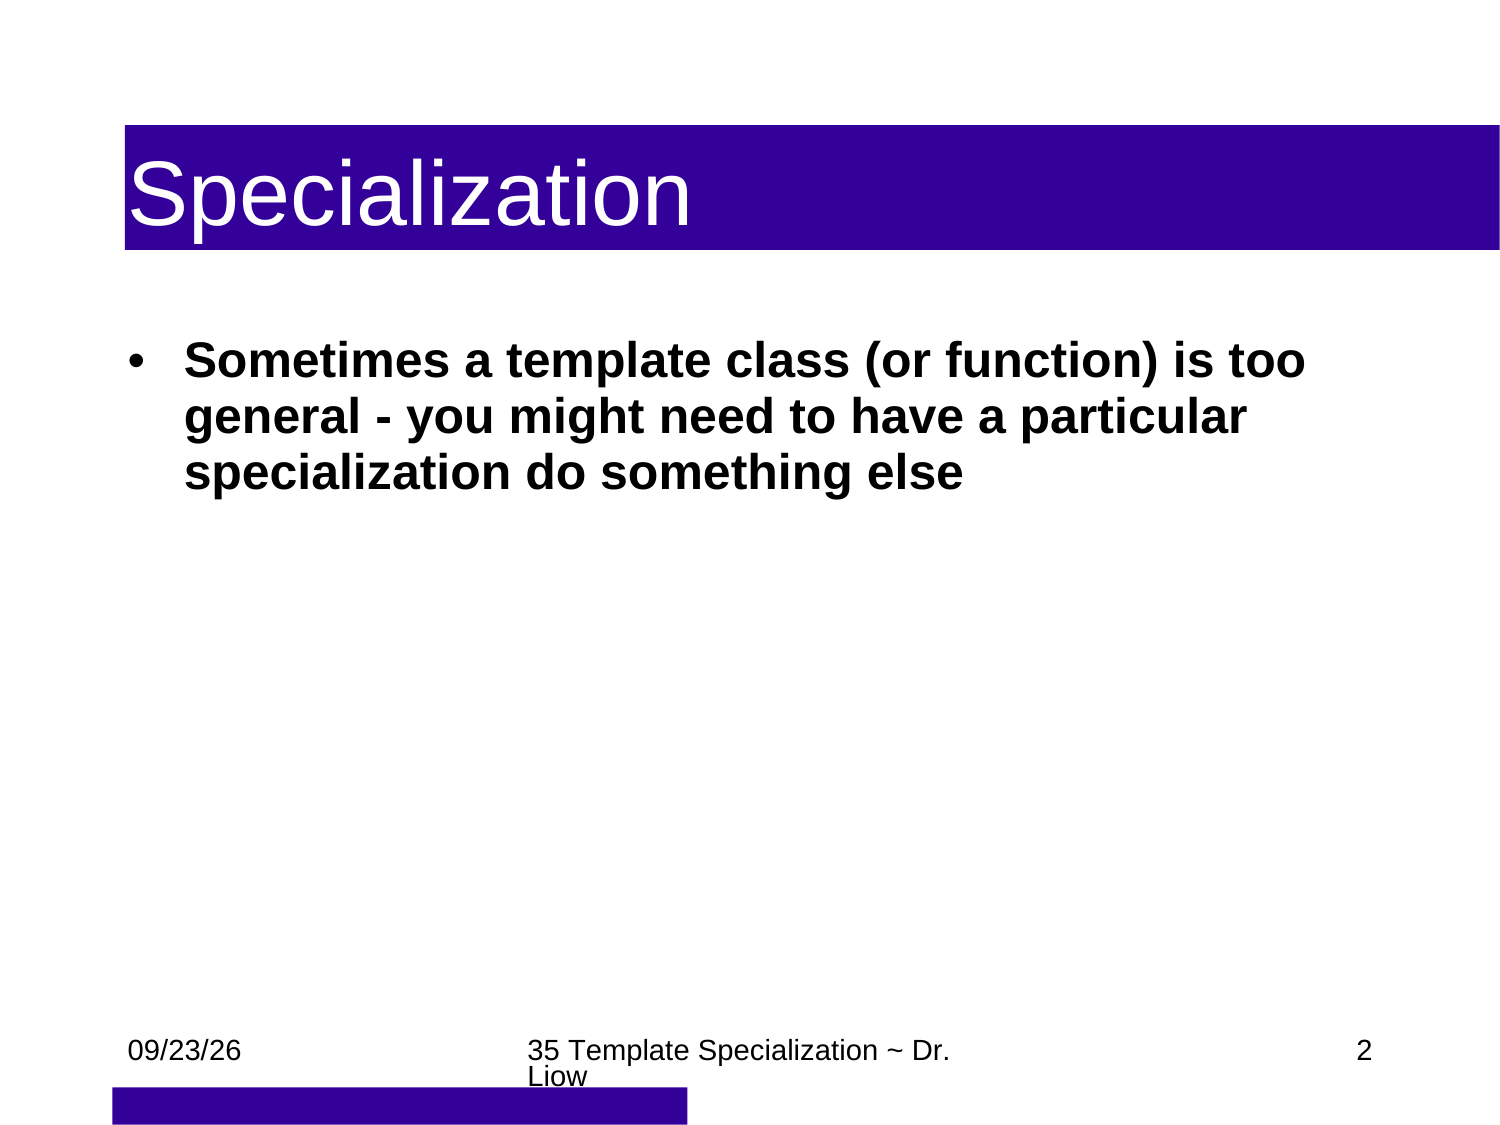

# Specialization
Sometimes a template class (or function) is too general - you might need to have a particular specialization do something else
35 Template Specialization ~ Dr. Liow
2